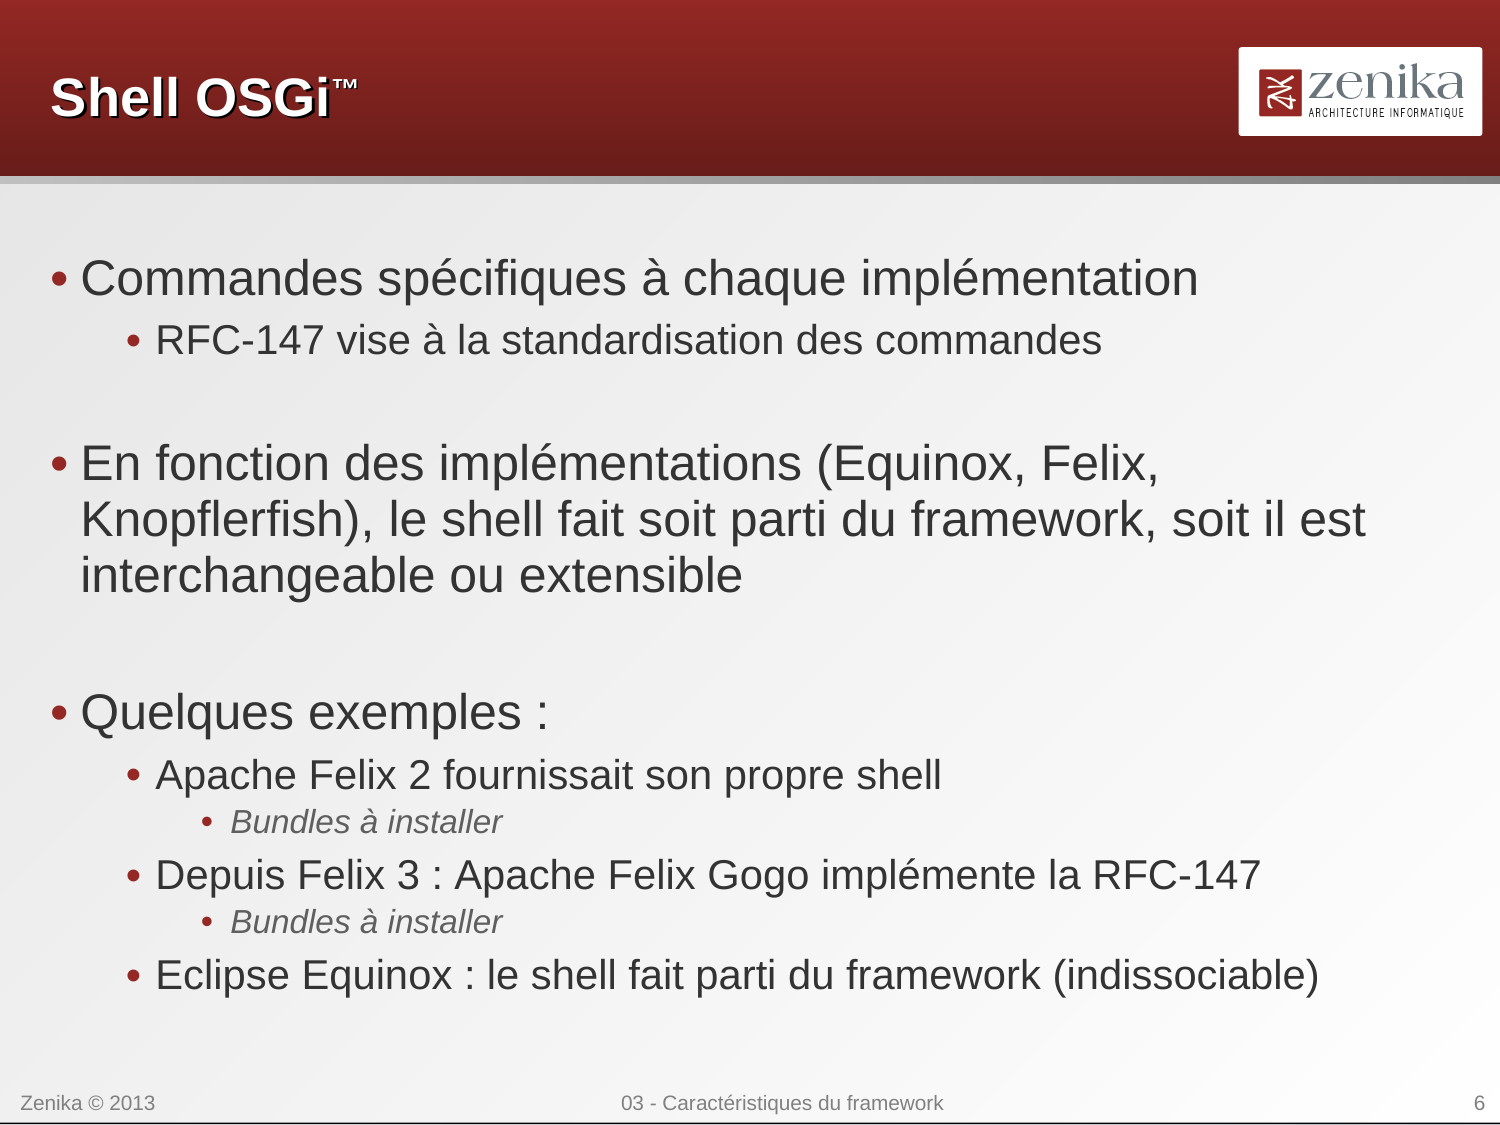

# Shell OSGi™
Commandes spécifiques à chaque implémentation
RFC-147 vise à la standardisation des commandes
En fonction des implémentations (Equinox, Felix, Knopflerfish), le shell fait soit parti du framework, soit il est interchangeable ou extensible
Quelques exemples :
Apache Felix 2 fournissait son propre shell
Bundles à installer
Depuis Felix 3 : Apache Felix Gogo implémente la RFC-147
Bundles à installer
Eclipse Equinox : le shell fait parti du framework (indissociable)